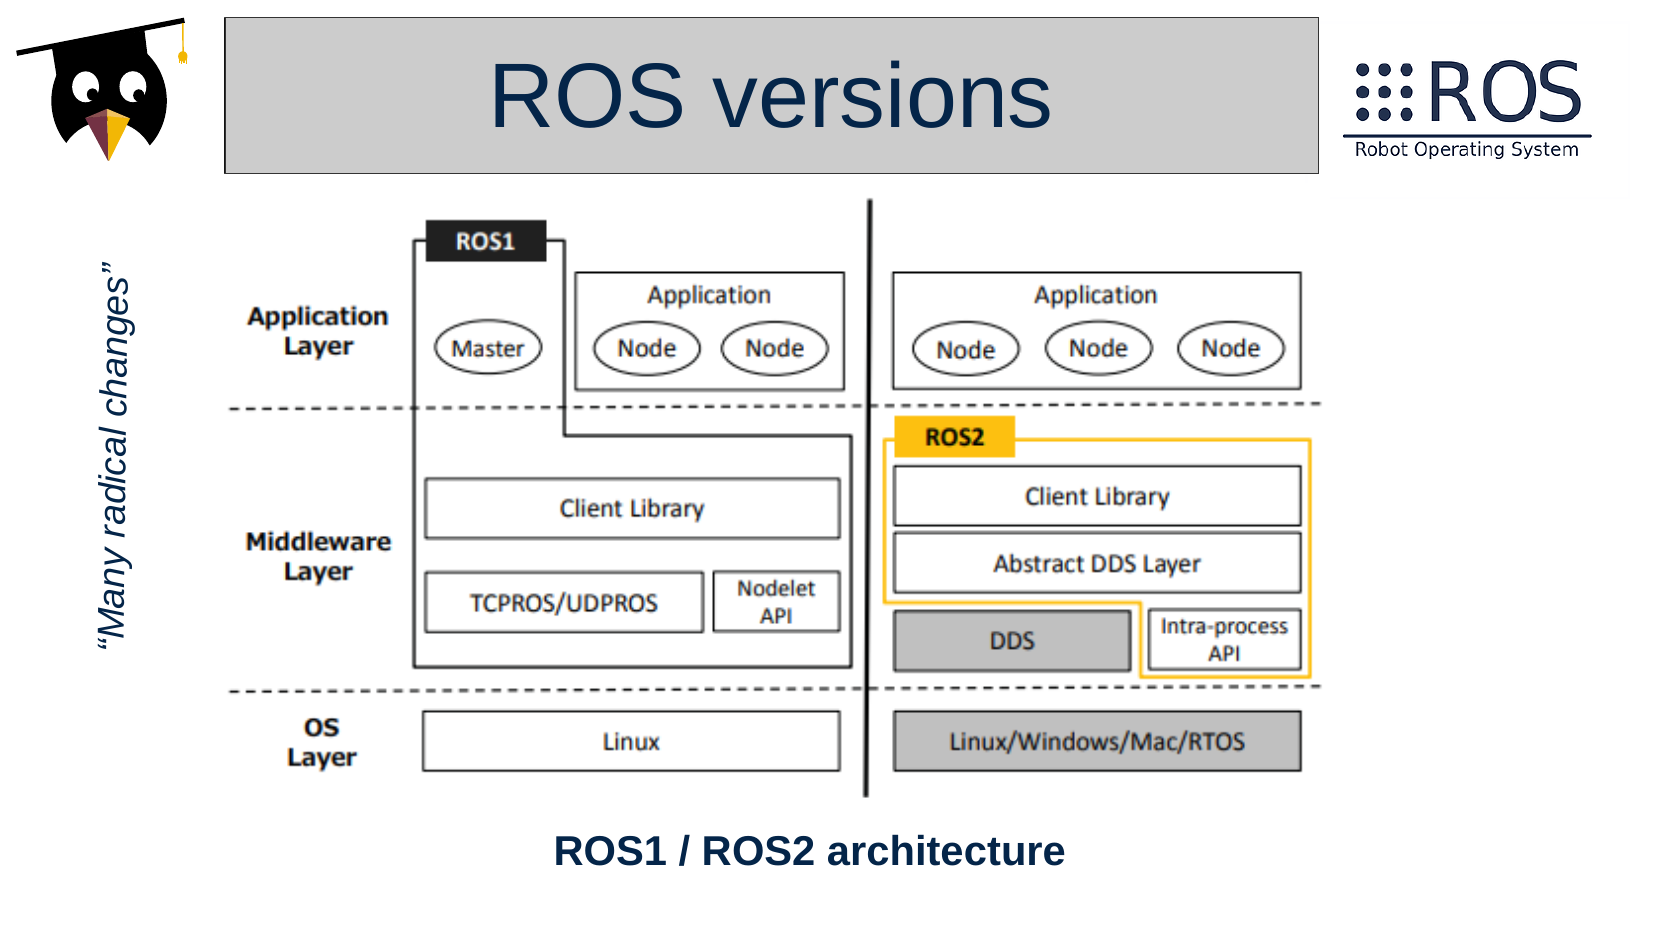

# ROS versions
“Many radical changes”
ROS1 / ROS2 architecture